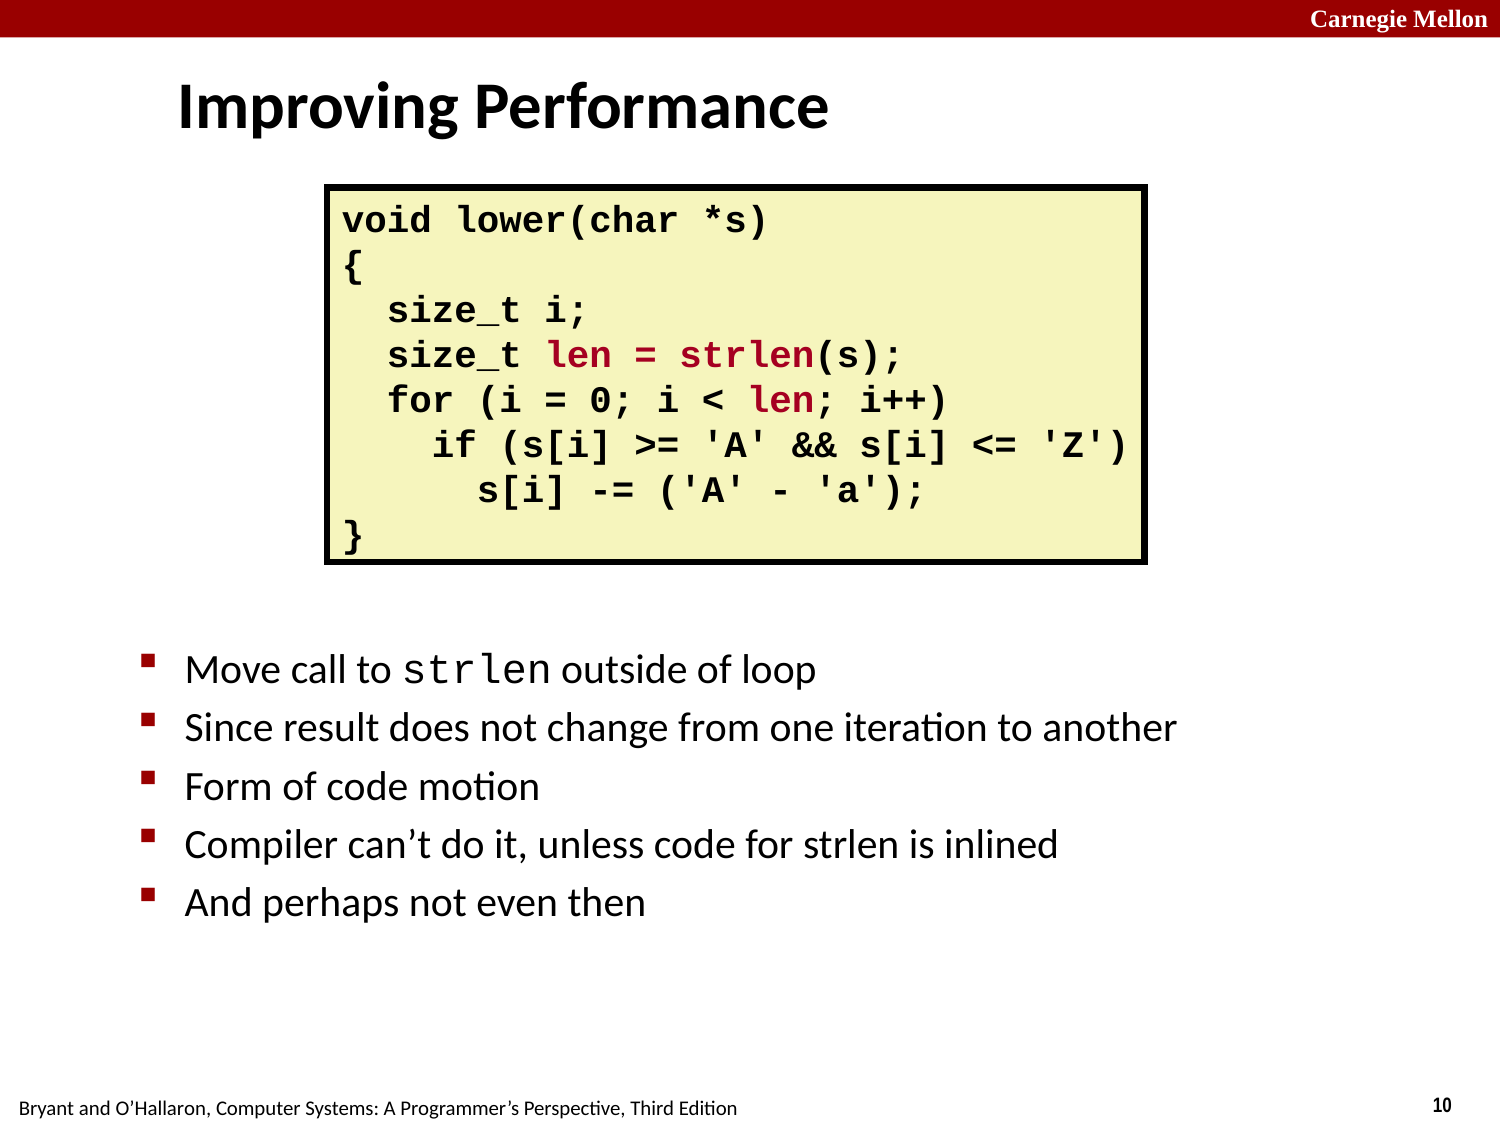

# Improving Performance
void lower(char *s)
{
 size_t i;
 size_t len = strlen(s);
 for (i = 0; i < len; i++)
 if (s[i] >= 'A' && s[i] <= 'Z')
 s[i] -= ('A' - 'a');
}
Move call to strlen outside of loop
Since result does not change from one iteration to another
Form of code motion
Compiler can’t do it, unless code for strlen is inlined
And perhaps not even then